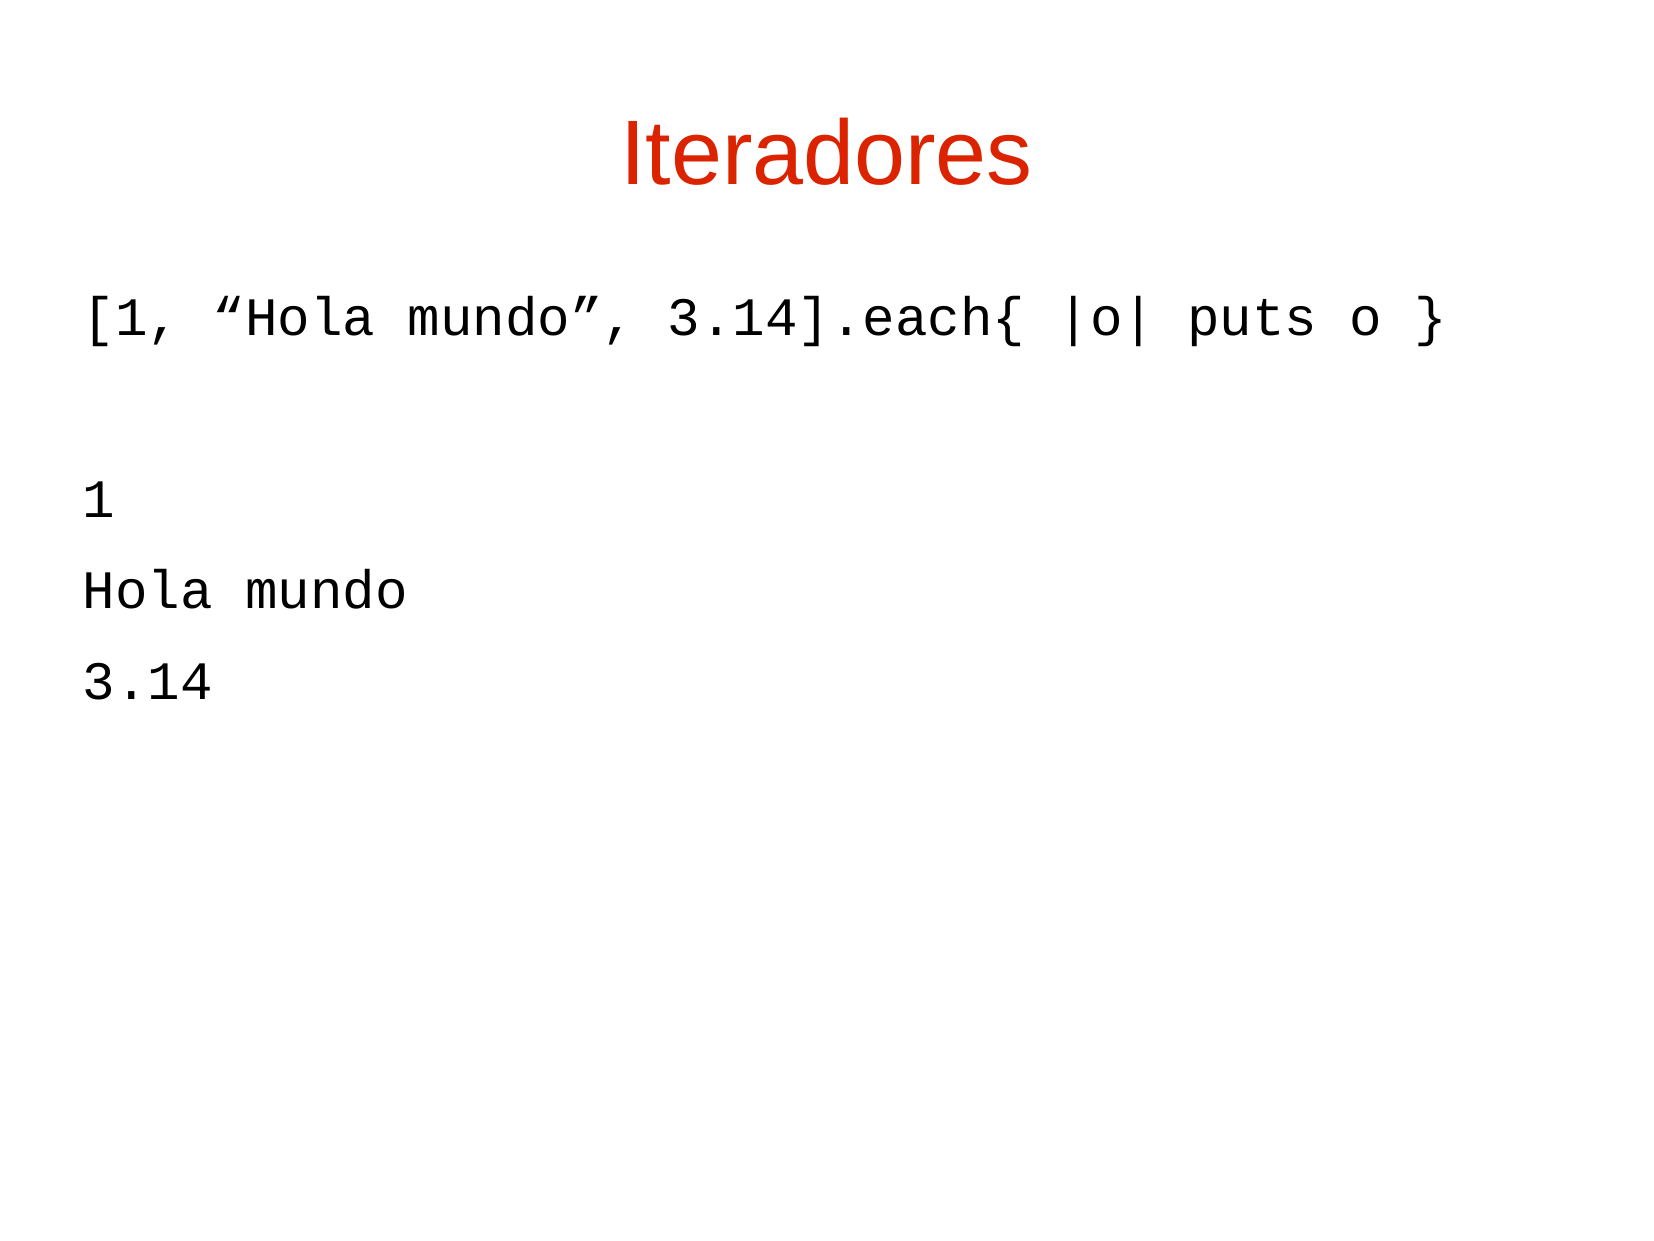

# Iteradores
[1, “Hola mundo”, 3.14].each{ |o| puts o }
1
Hola mundo
3.14